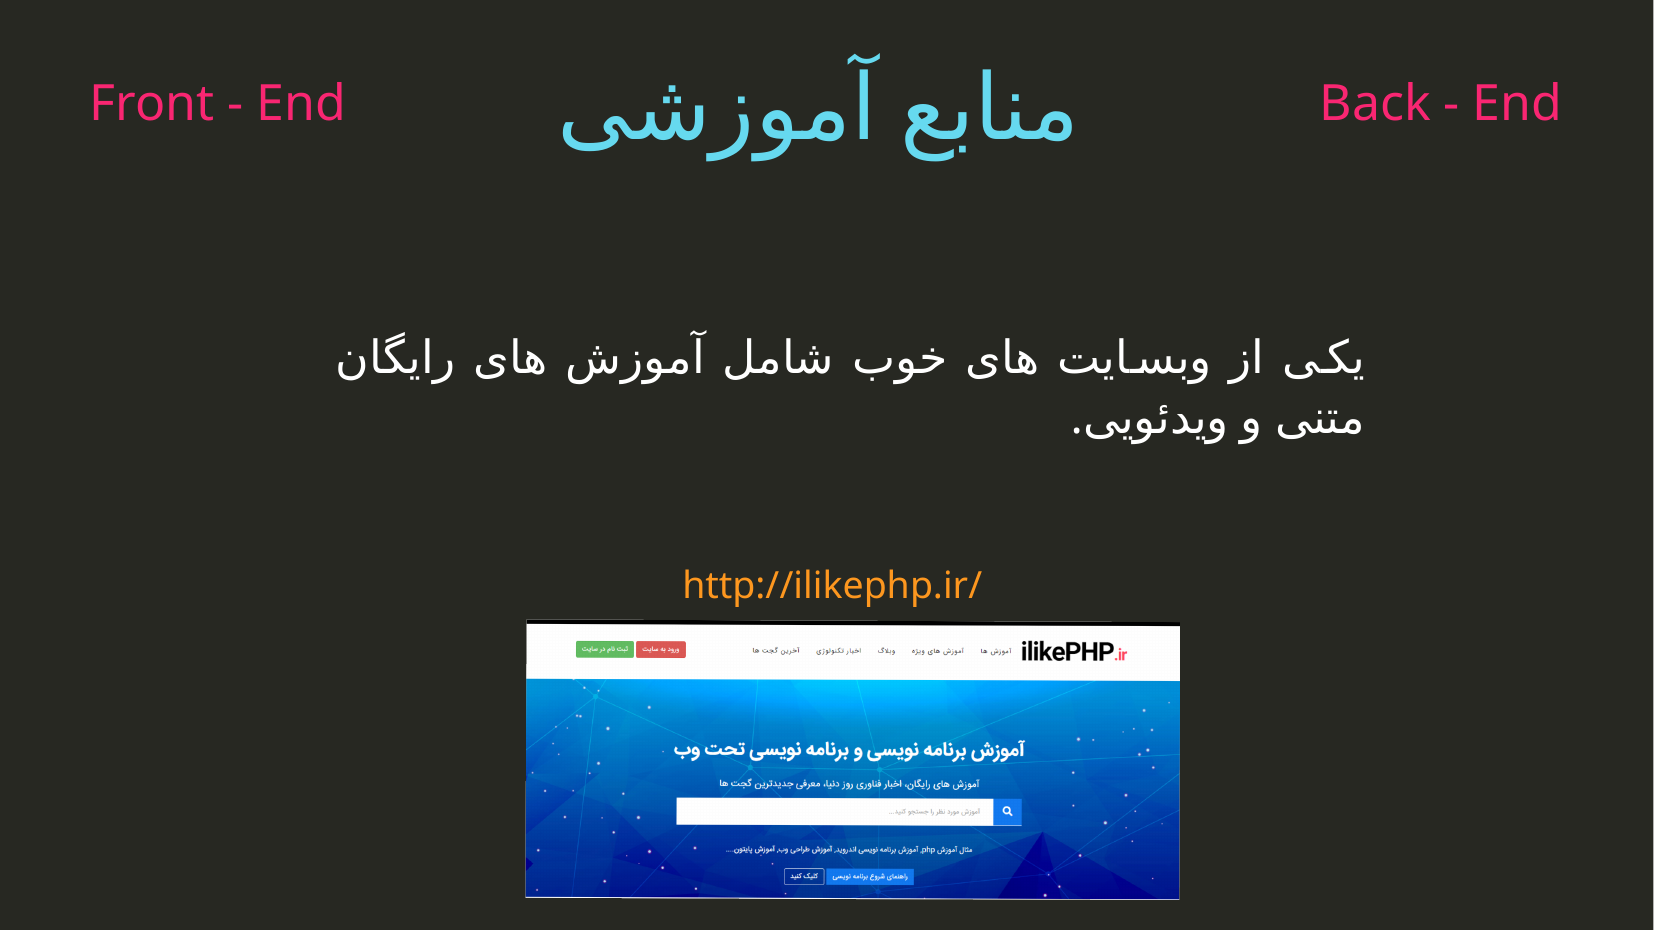

# منابع آموزشی
Front - End
Back - End
یکی از وبسایت های خوب شامل آموزش های رایگان متنی و ویدئویی.
http://ilikephp.ir/